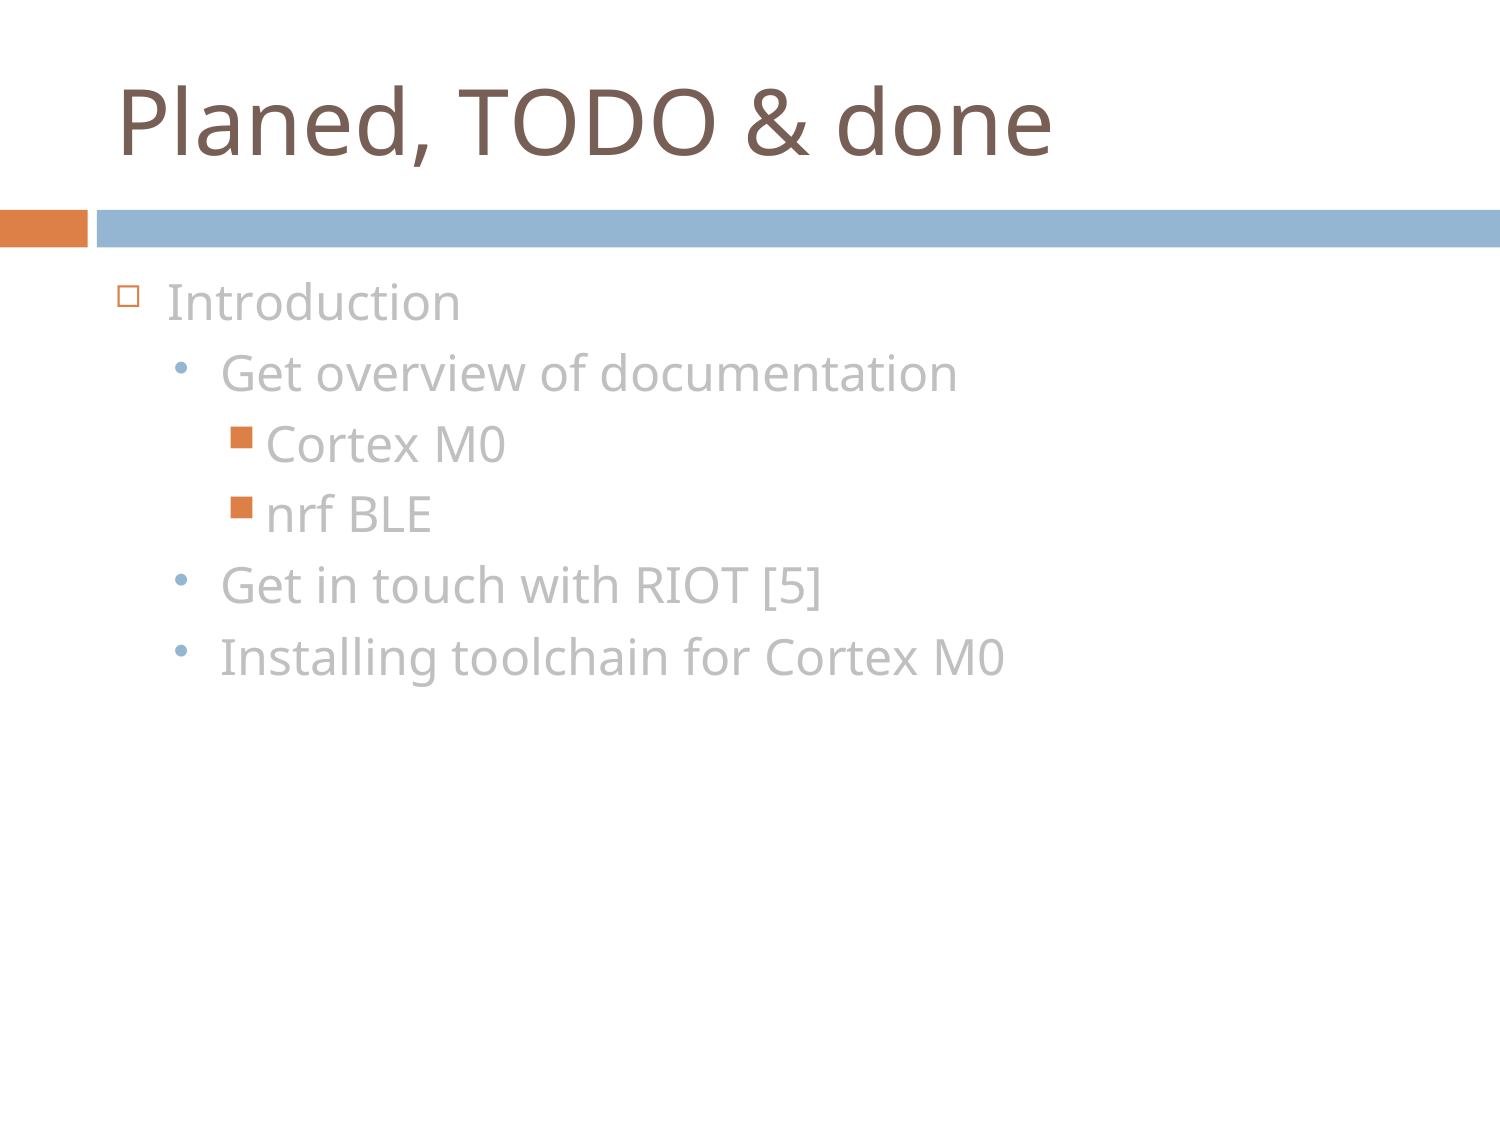

# Planed, TODO & done
Introduction
Get overview of documentation
Cortex M0
nrf BLE
Get in touch with RIOT [5]
Installing toolchain for Cortex M0